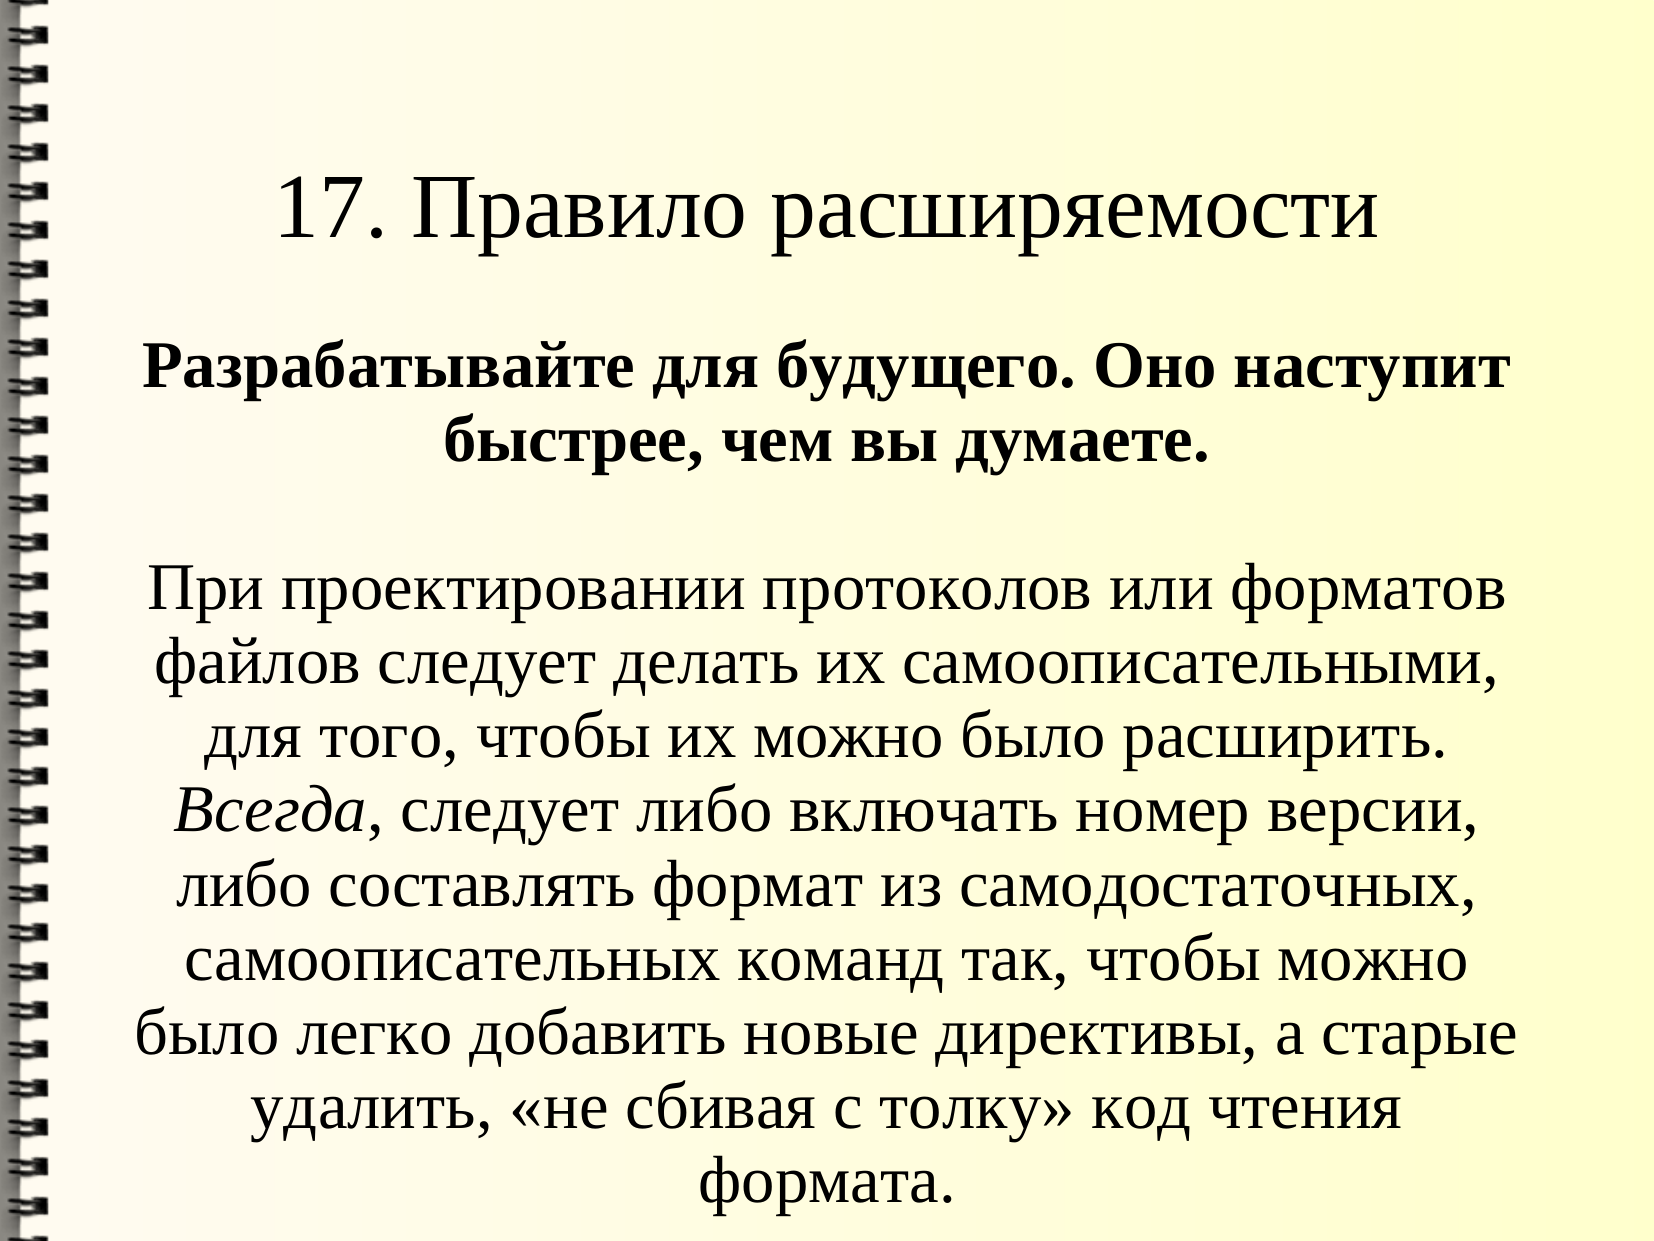

# 17. Правило расширяемости
Разрабатывайте для будущего. Оно наступит быстрее, чем вы думаете.
При проектировании протоколов или форматов файлов следует делать их самоописательными, для того, чтобы их можно было расширить.
Всегда, следует либо включать номер версии, либо составлять формат из самодостаточных, самоописательных команд так, чтобы можно было легко добавить новые директивы, а старые удалить, «не сбивая с толку» код чтения формата.